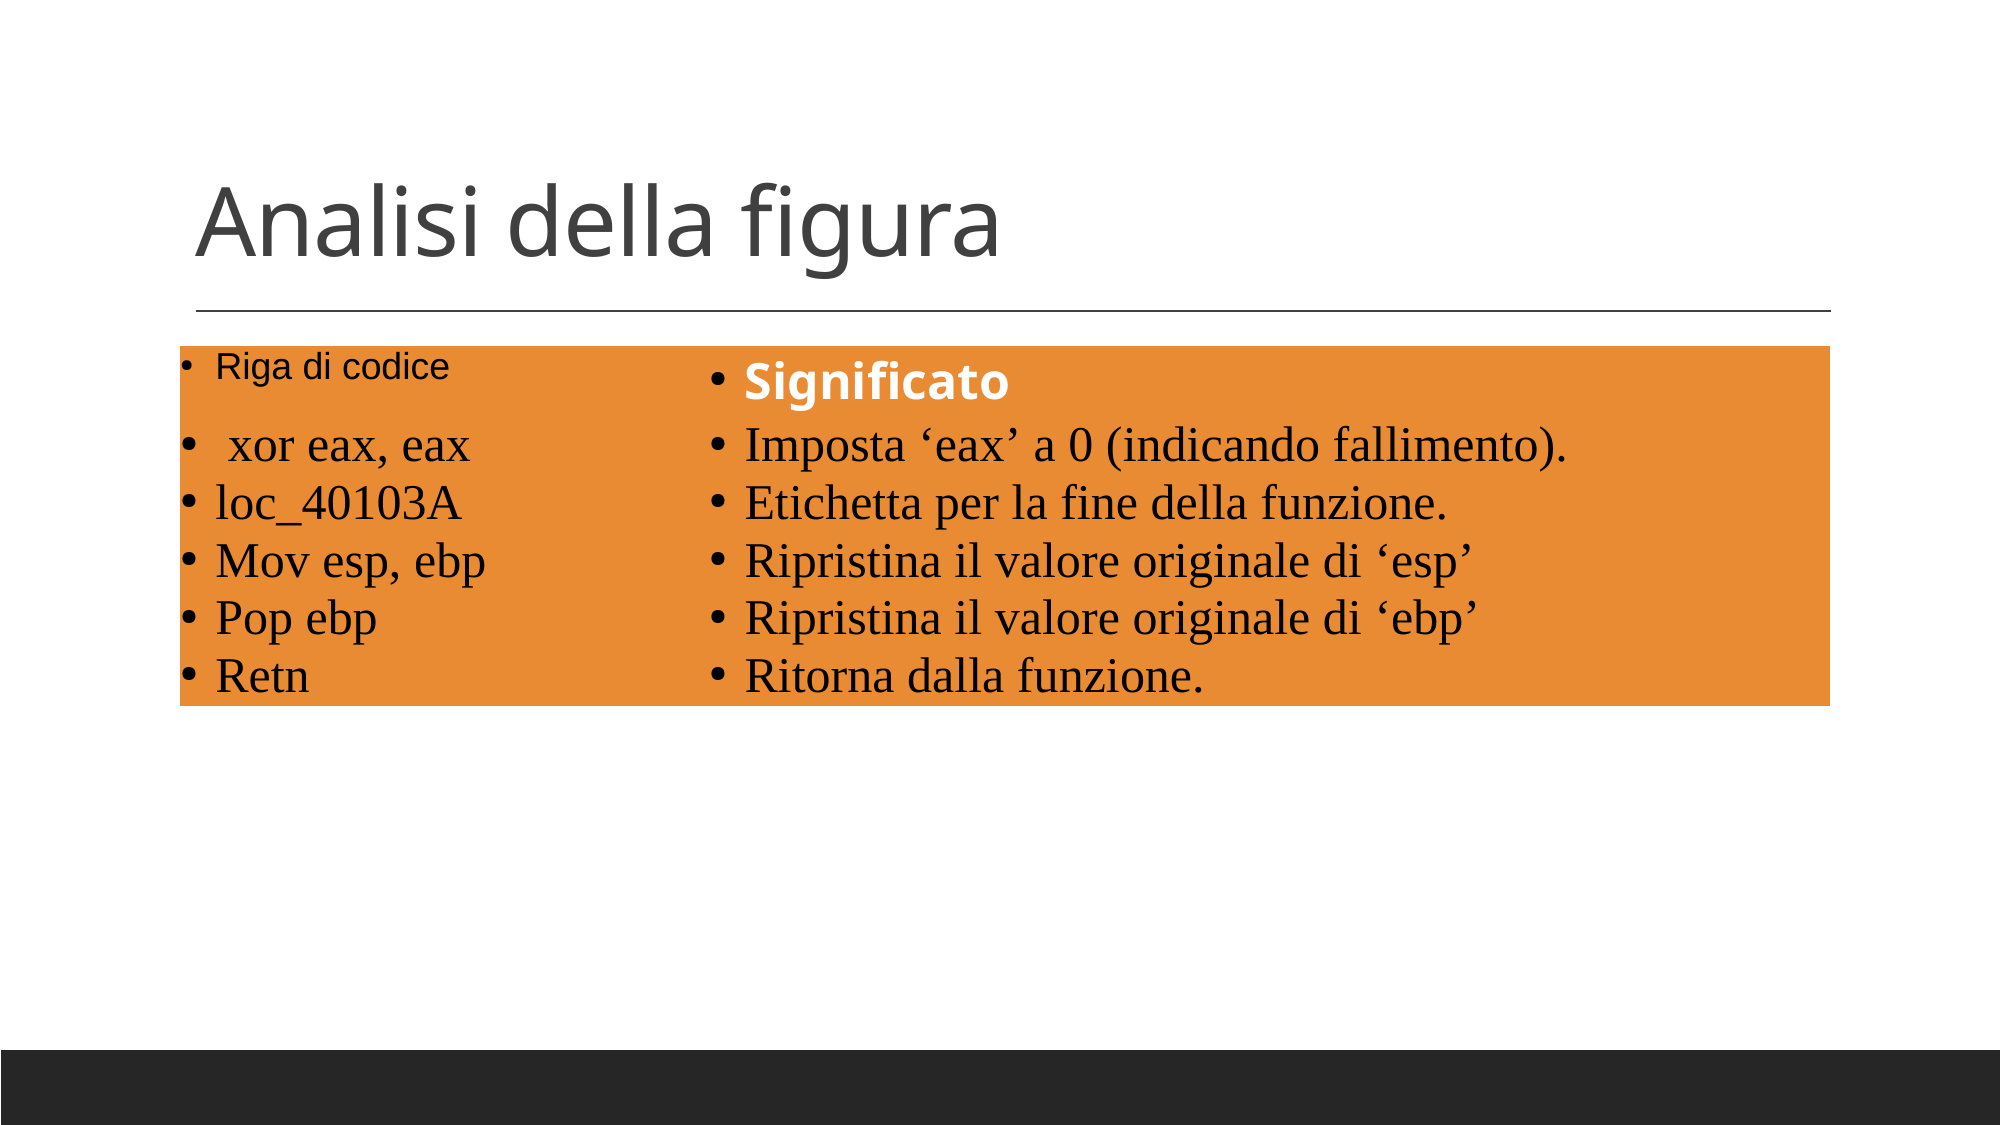

# Analisi della figura
| Riga di codice | Significato |
| --- | --- |
| xor eax, eax | Imposta ‘eax’ a 0 (indicando fallimento). |
| loc\_40103A | Etichetta per la fine della funzione. |
| Mov esp, ebp | Ripristina il valore originale di ‘esp’ |
| Pop ebp | Ripristina il valore originale di ‘ebp’ |
| Retn | Ritorna dalla funzione. |